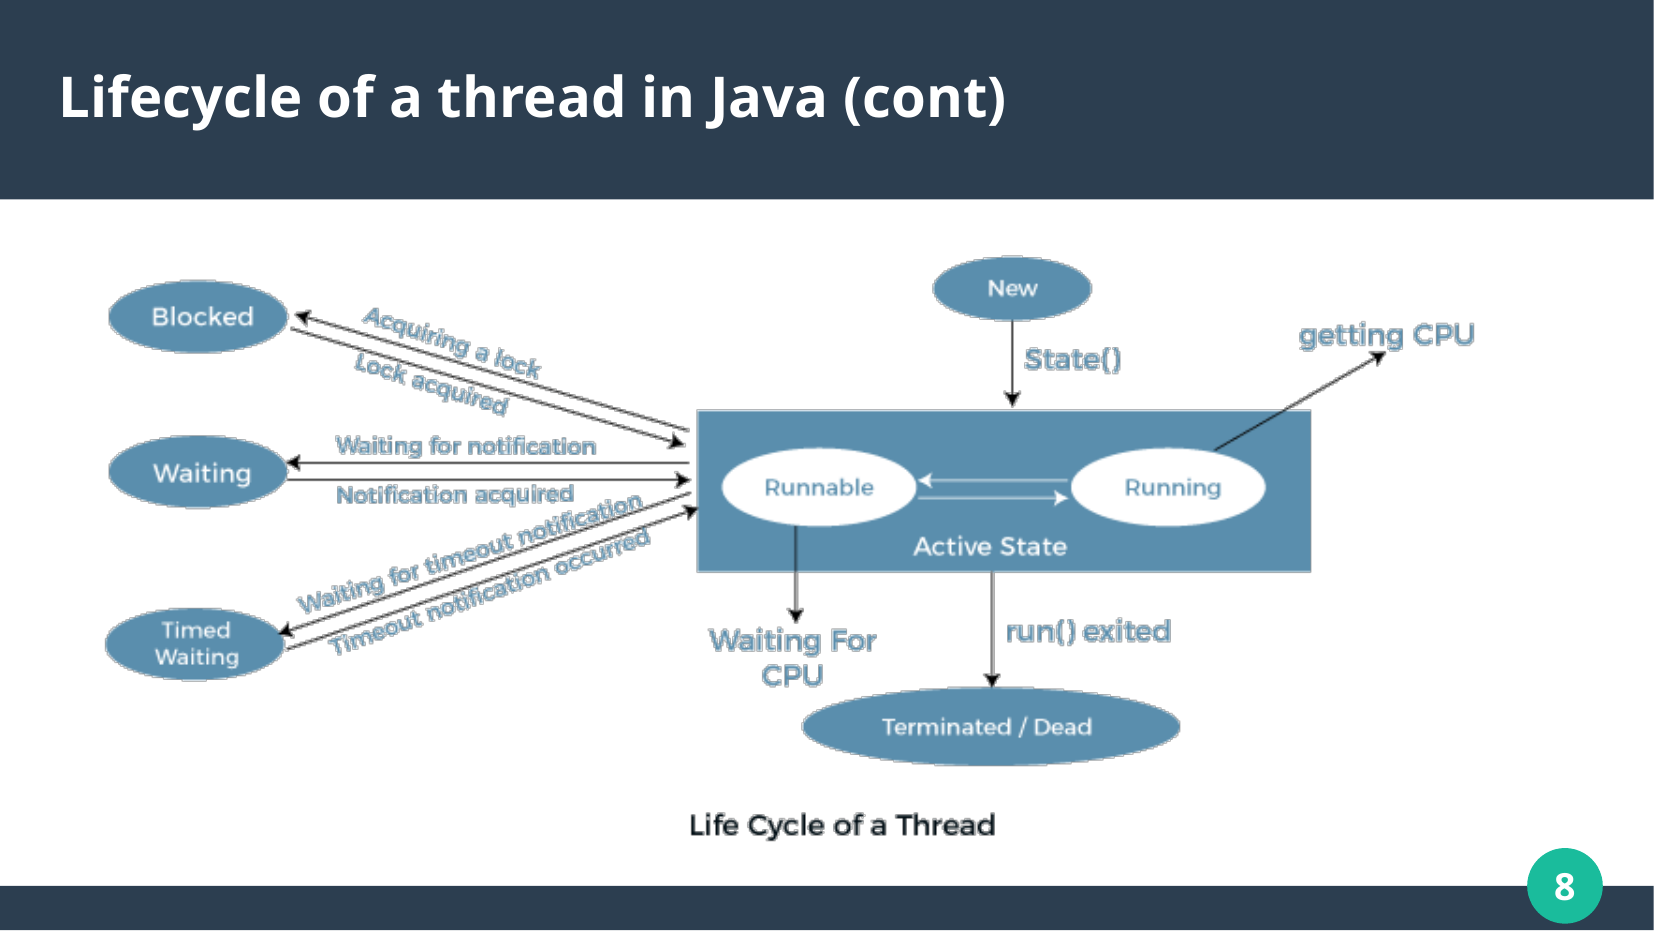

# Lifecycle of a thread in Java (cont)